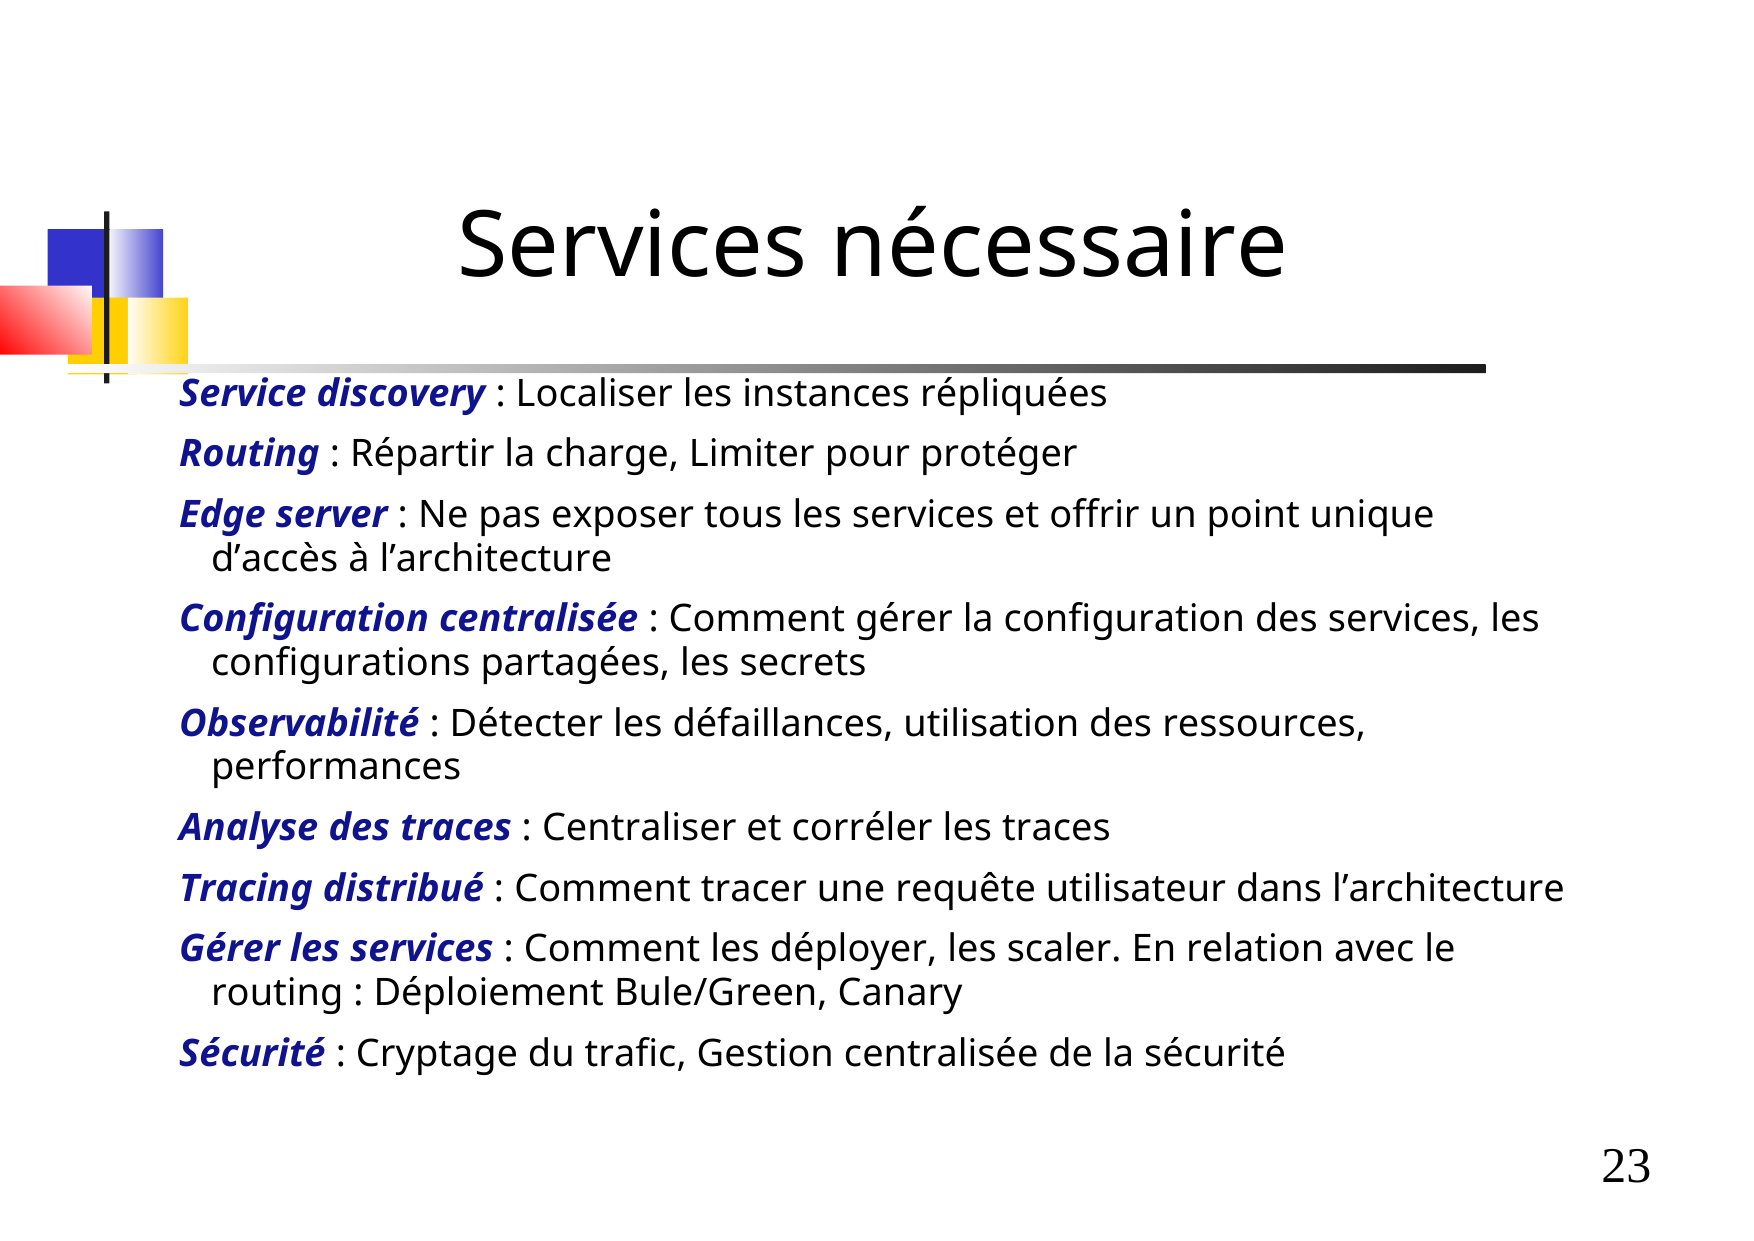

# Services nécessaire
Service discovery : Localiser les instances répliquées
Routing : Répartir la charge, Limiter pour protéger
Edge server : Ne pas exposer tous les services et offrir un point unique d’accès à l’architecture
Configuration centralisée : Comment gérer la configuration des services, les configurations partagées, les secrets
Observabilité : Détecter les défaillances, utilisation des ressources, performances
Analyse des traces : Centraliser et corréler les traces
Tracing distribué : Comment tracer une requête utilisateur dans l’architecture
Gérer les services : Comment les déployer, les scaler. En relation avec le routing : Déploiement Bule/Green, Canary
Sécurité : Cryptage du trafic, Gestion centralisée de la sécurité